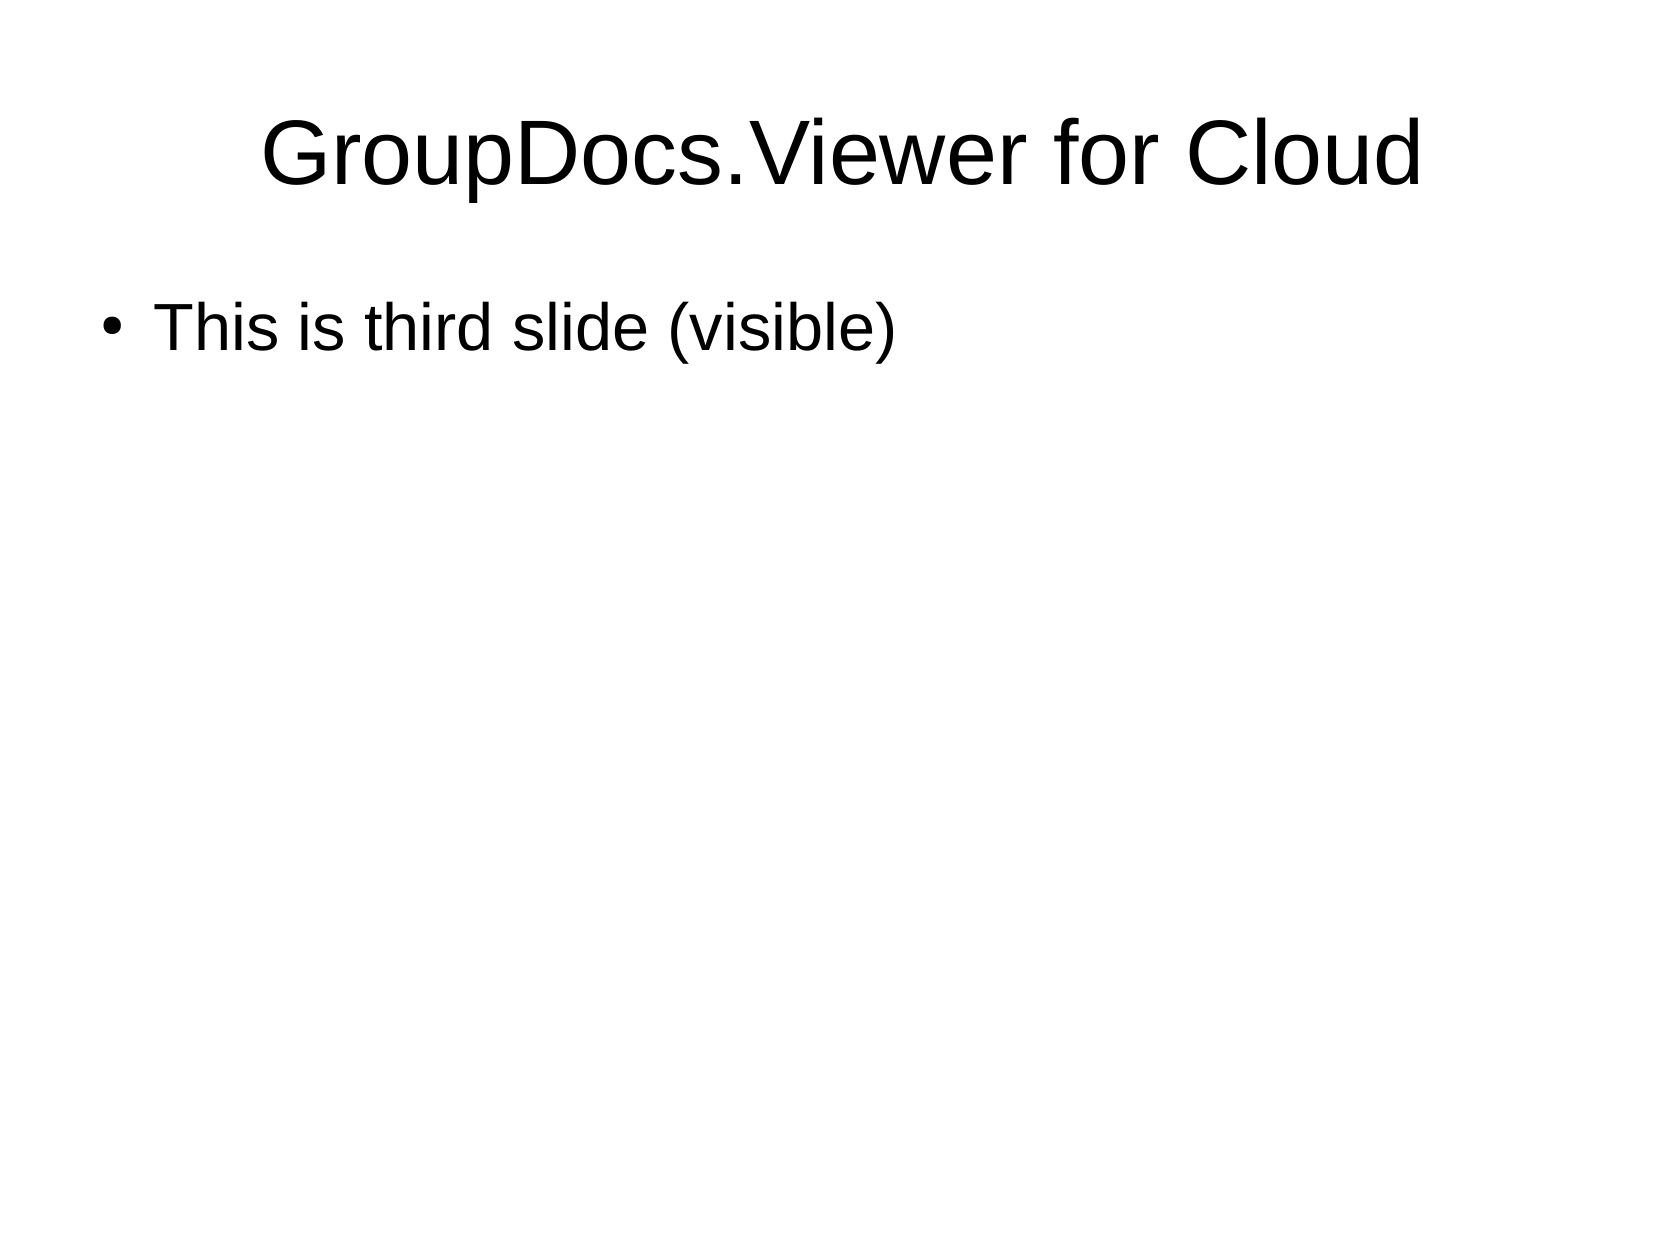

# GroupDocs.Viewer for Cloud
This is third slide (visible)